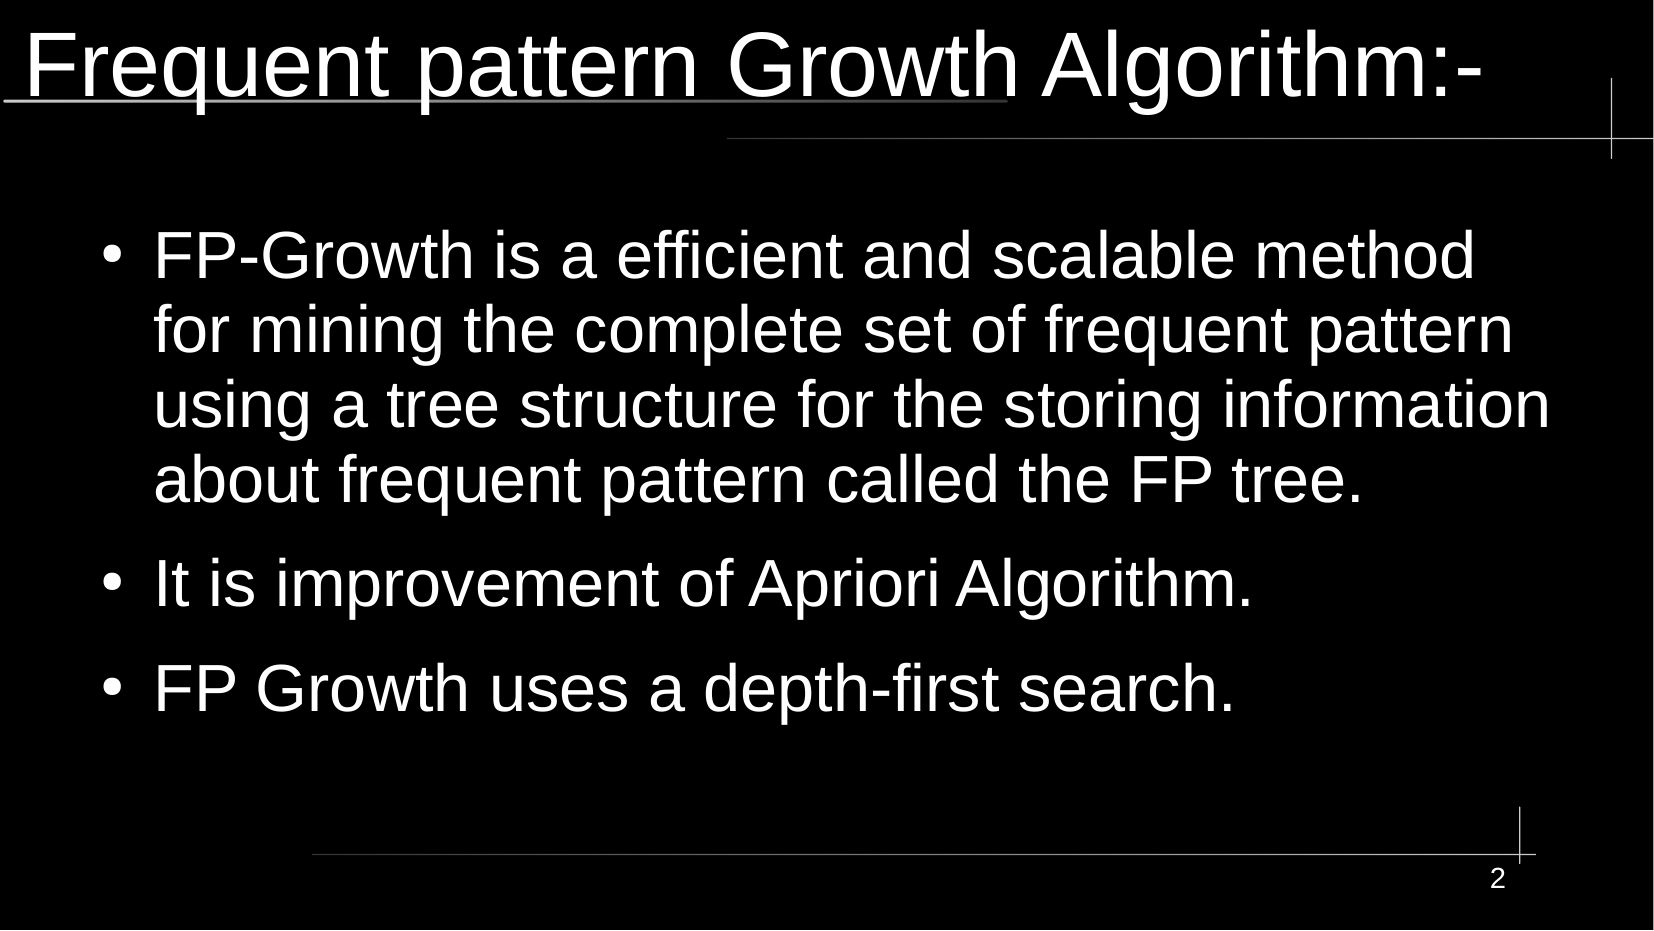

# Frequent pattern Growth Algorithm:-
FP-Growth is a efficient and scalable method for mining the complete set of frequent pattern using a tree structure for the storing information about frequent pattern called the FP tree.
It is improvement of Apriori Algorithm.
FP Growth uses a depth-first search.
2